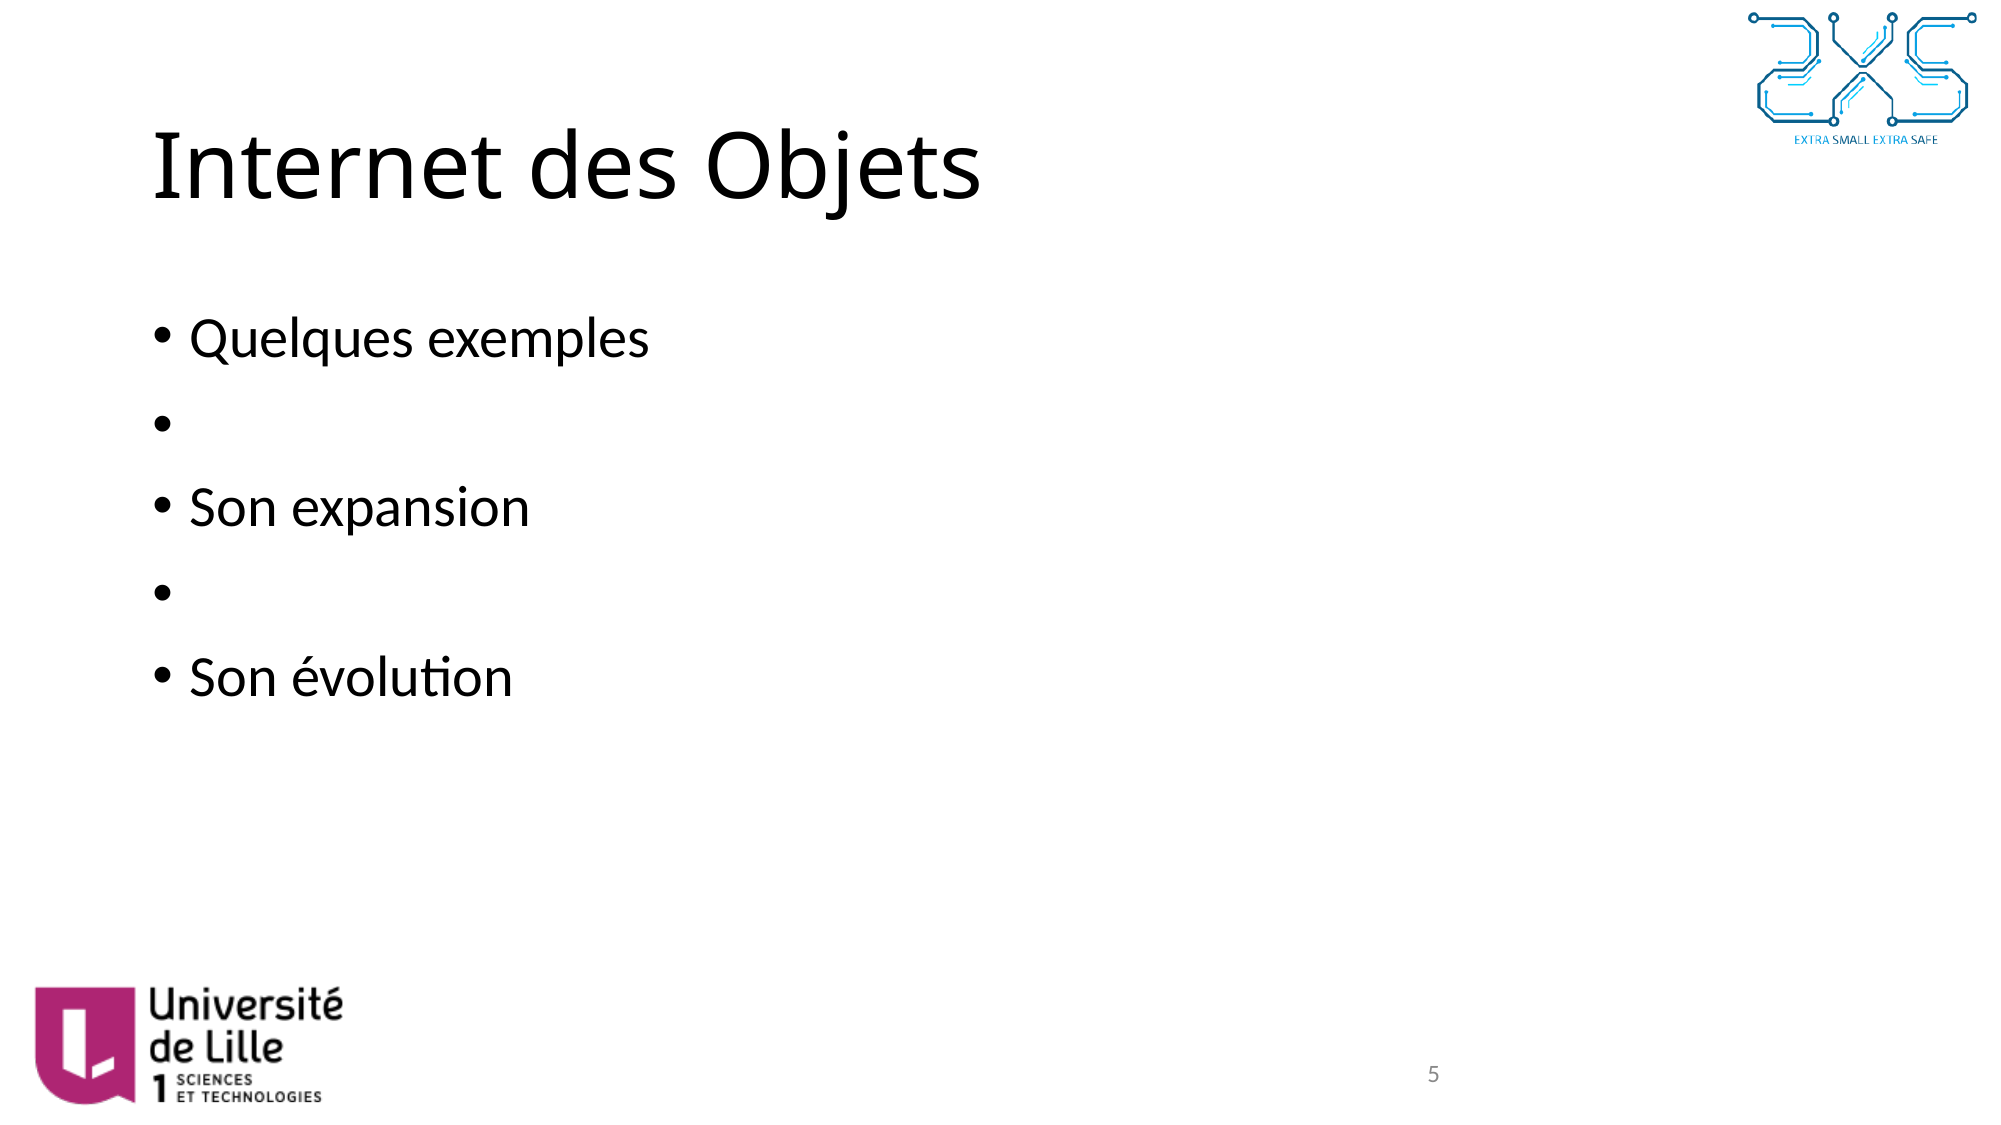

# Internet des Objets
Quelques exemples
Son expansion
Son évolution